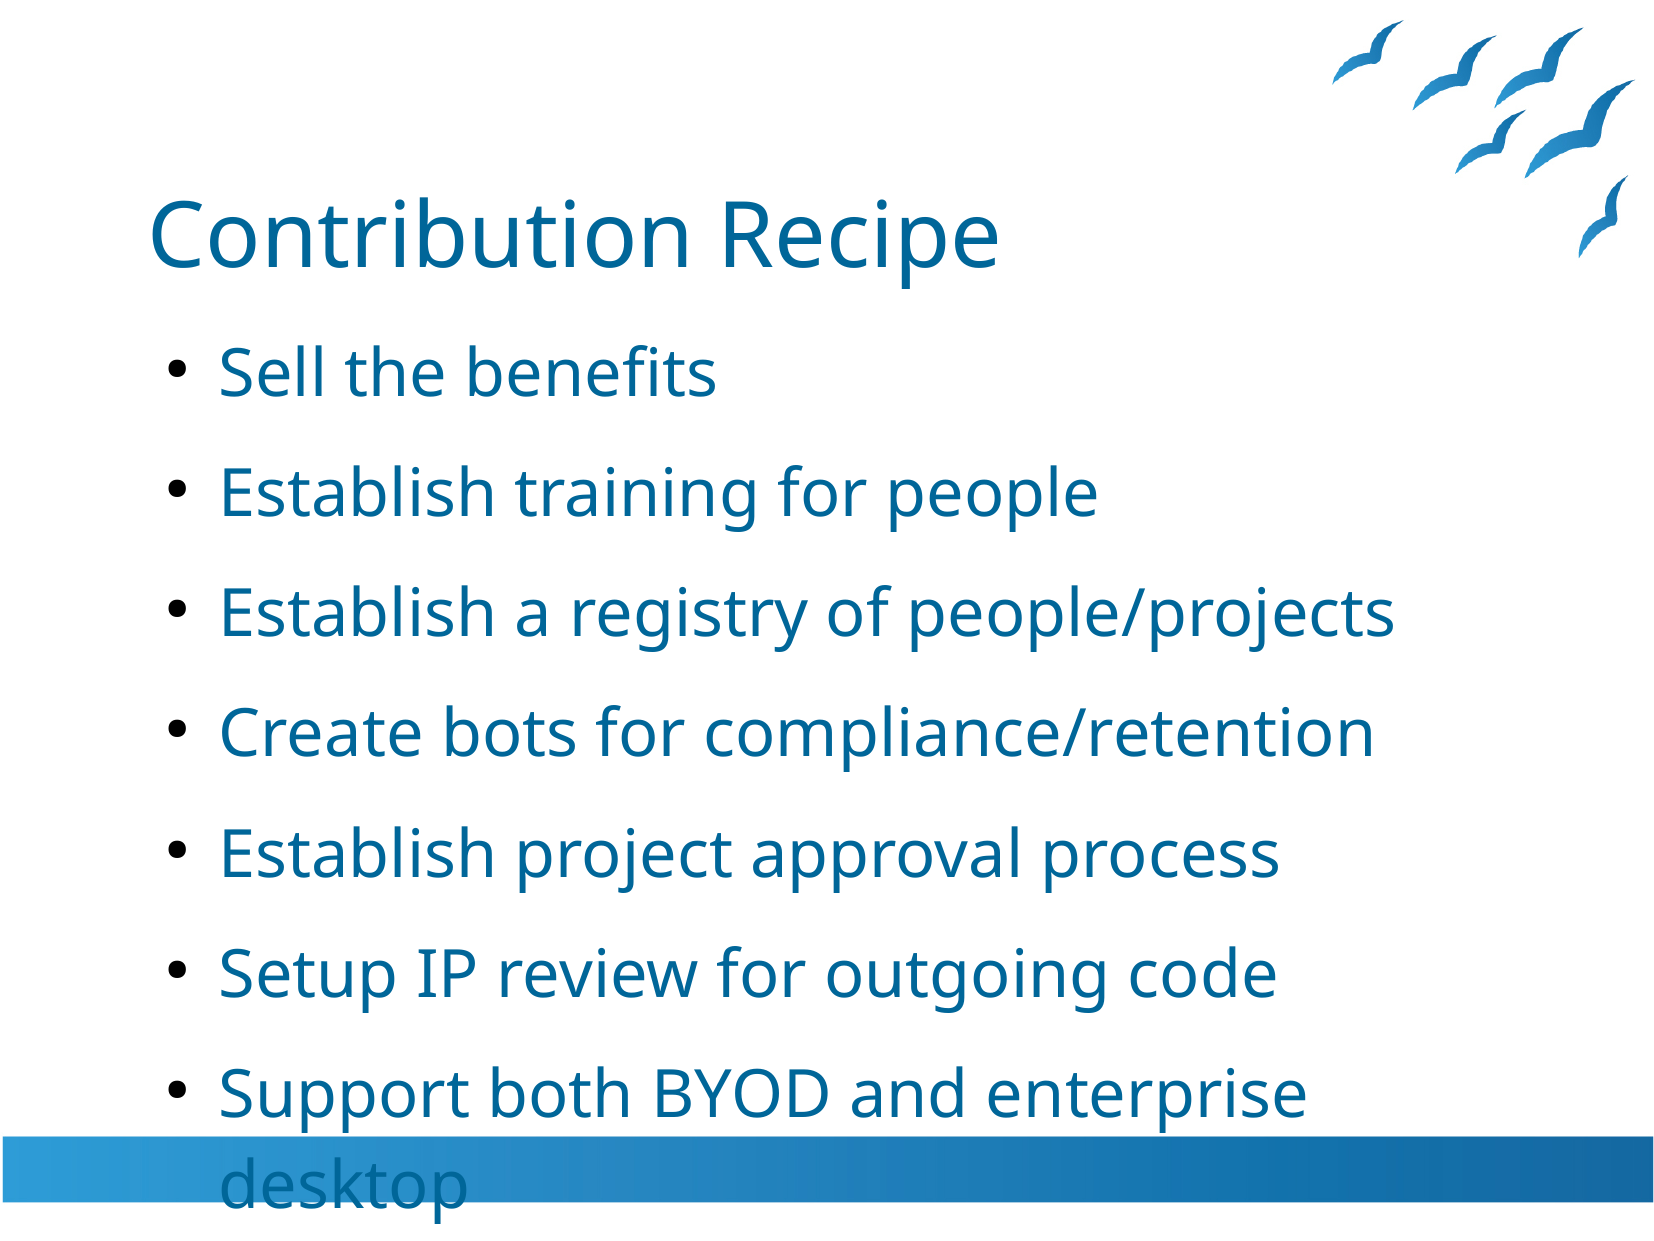

# Contribution Recipe
Sell the benefits
Establish training for people
Establish a registry of people/projects
Create bots for compliance/retention
Establish project approval process
Setup IP review for outgoing code
Support both BYOD and enterprise desktop